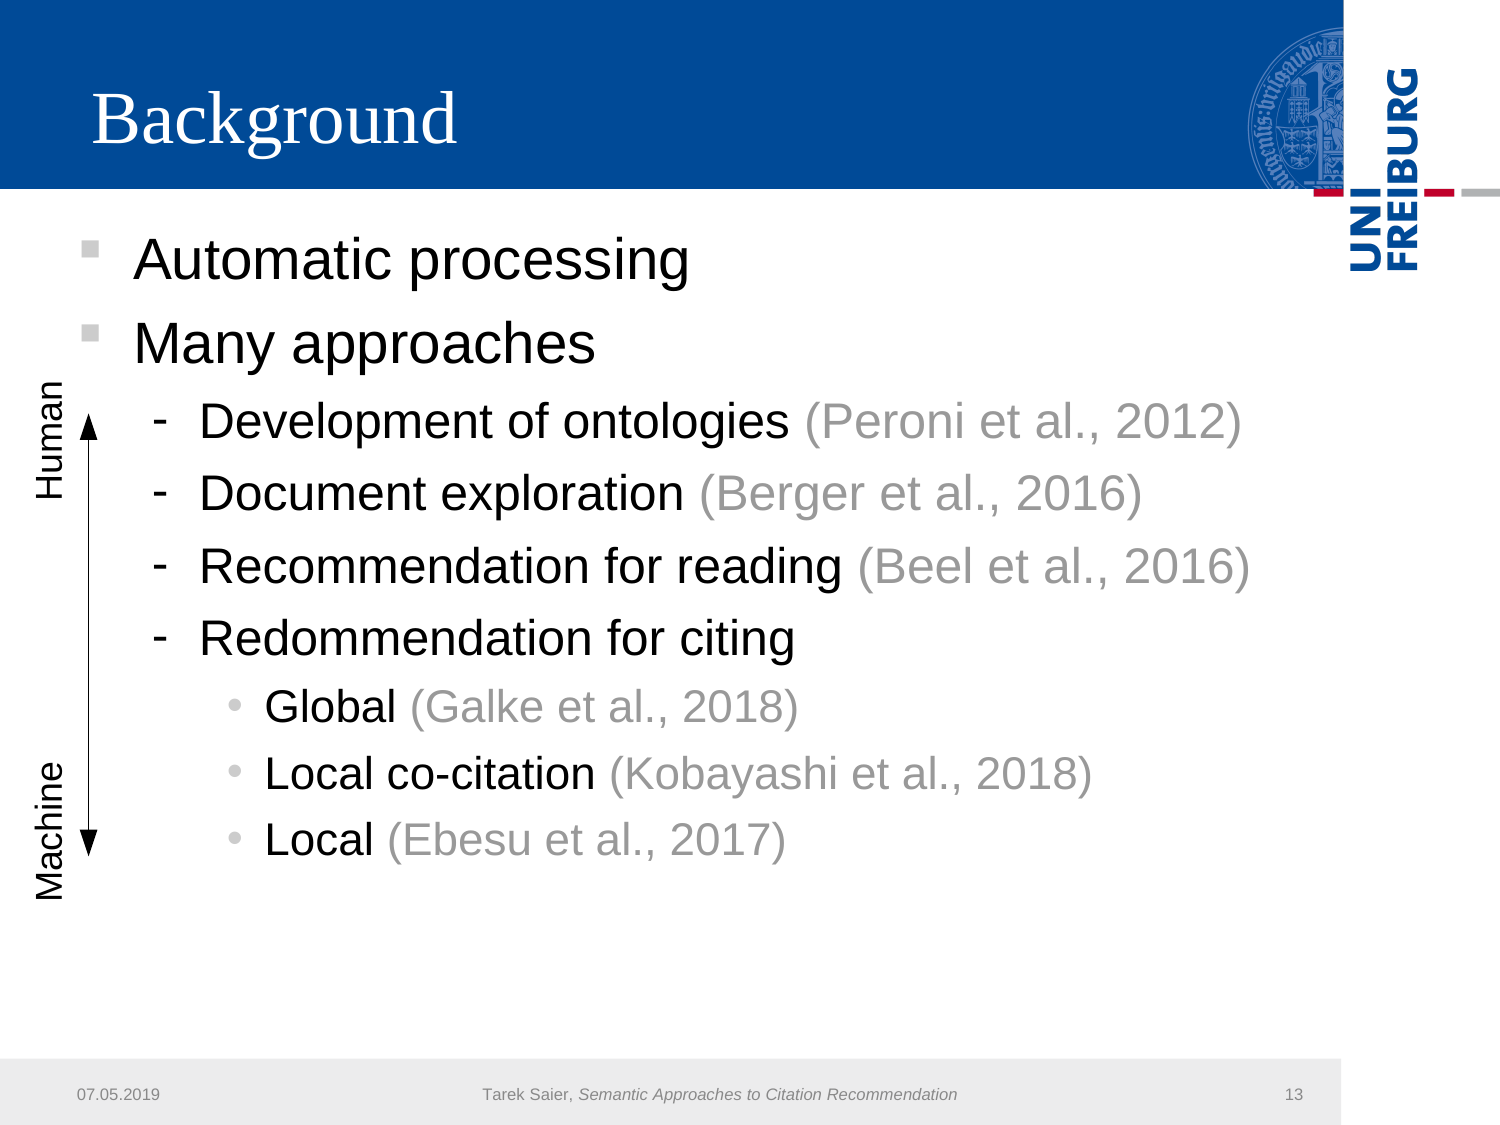

# Background
Automatic processing
Many approaches
Development of ontologies (Peroni et al., 2012)
Document exploration (Berger et al., 2016)
Recommendation for reading (Beel et al., 2016)
Redommendation for citing
Global (Galke et al., 2018)
Local co-citation (Kobayashi et al., 2018)
Local (Ebesu et al., 2017)
Human
Machine
Präsentationstitel
13